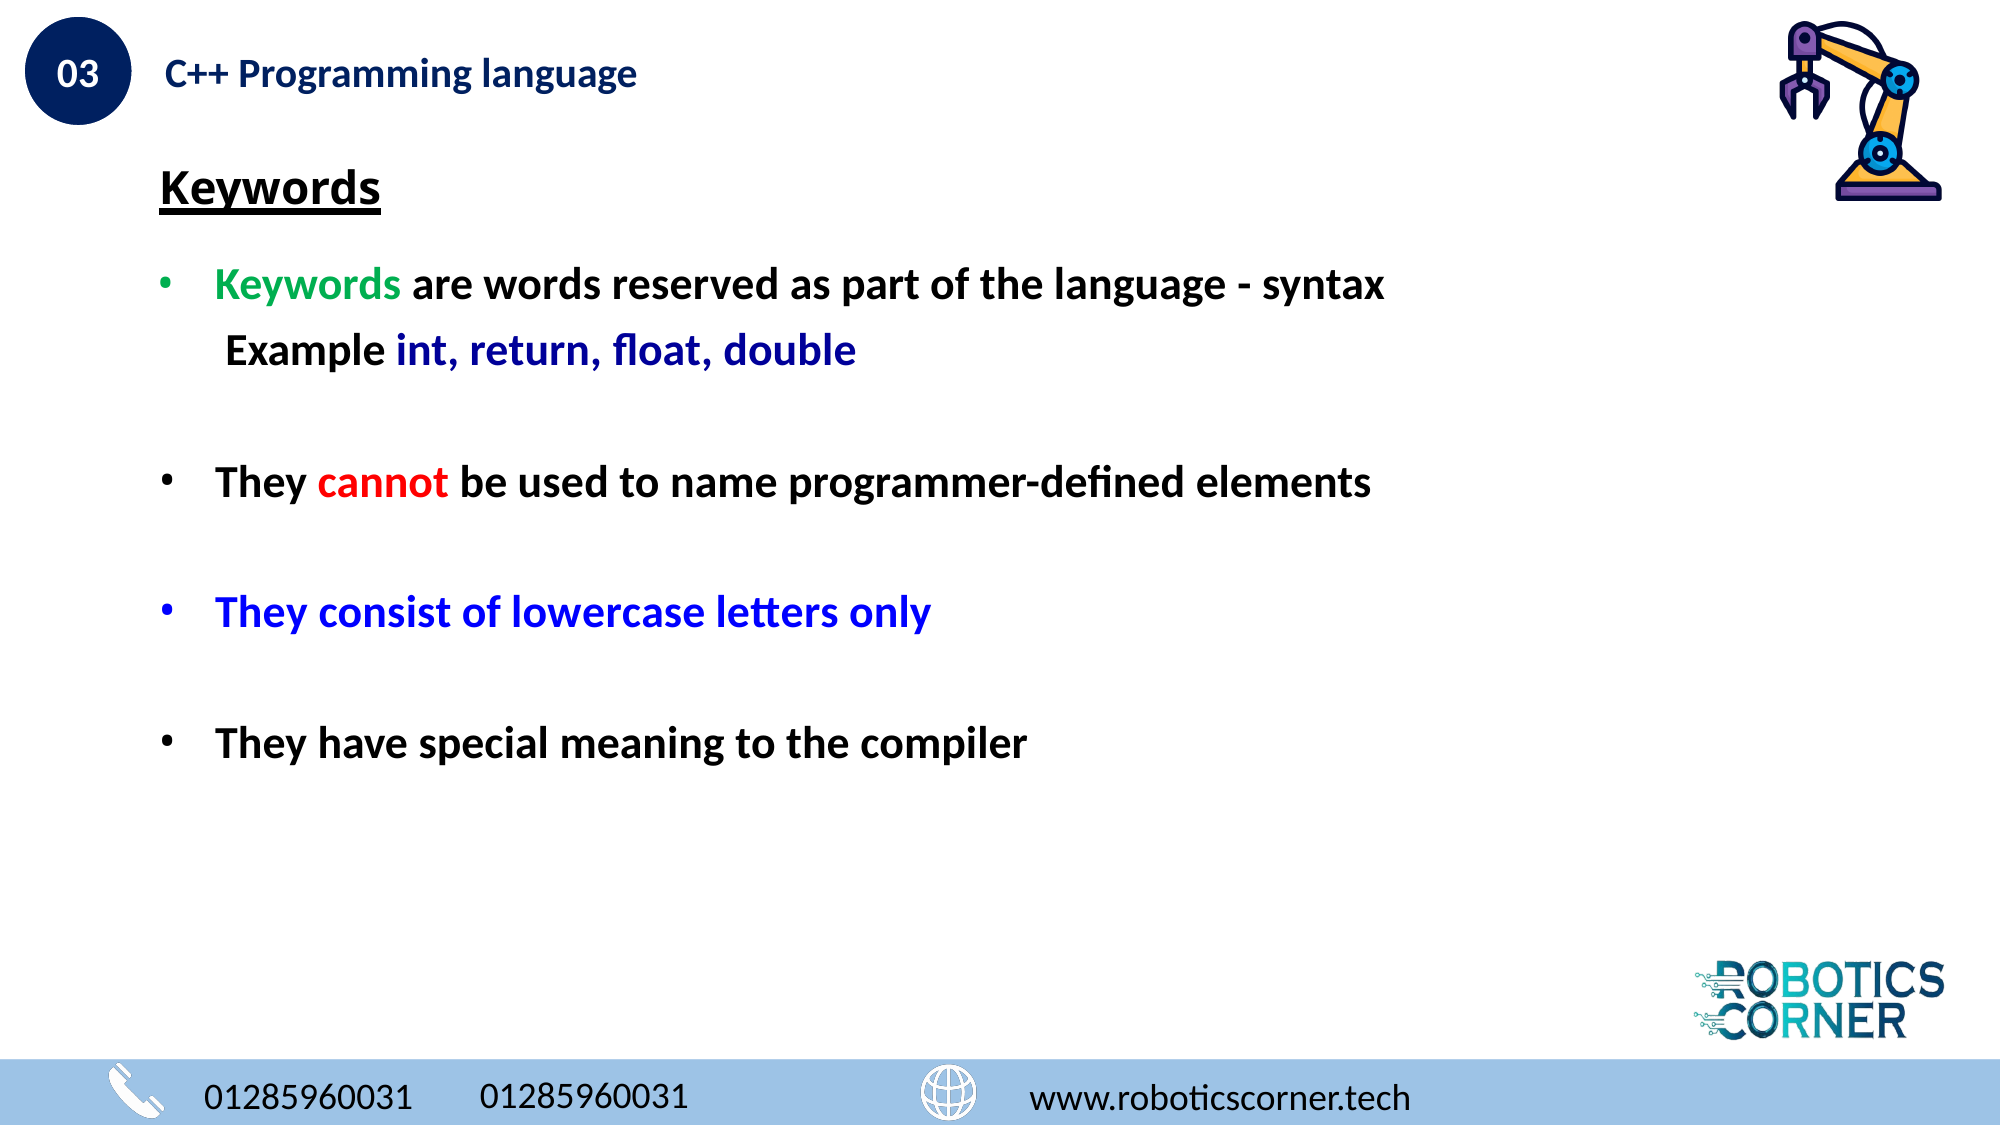

03
C++ Programming language
# Keywords
Keywords are words reserved as part of the language - syntax Example int, return, float, double
They cannot be used to name programmer-defined elements
They consist of lowercase letters only
They have special meaning to the compiler
01285960031
01285960031
www.roboticscorner.tech